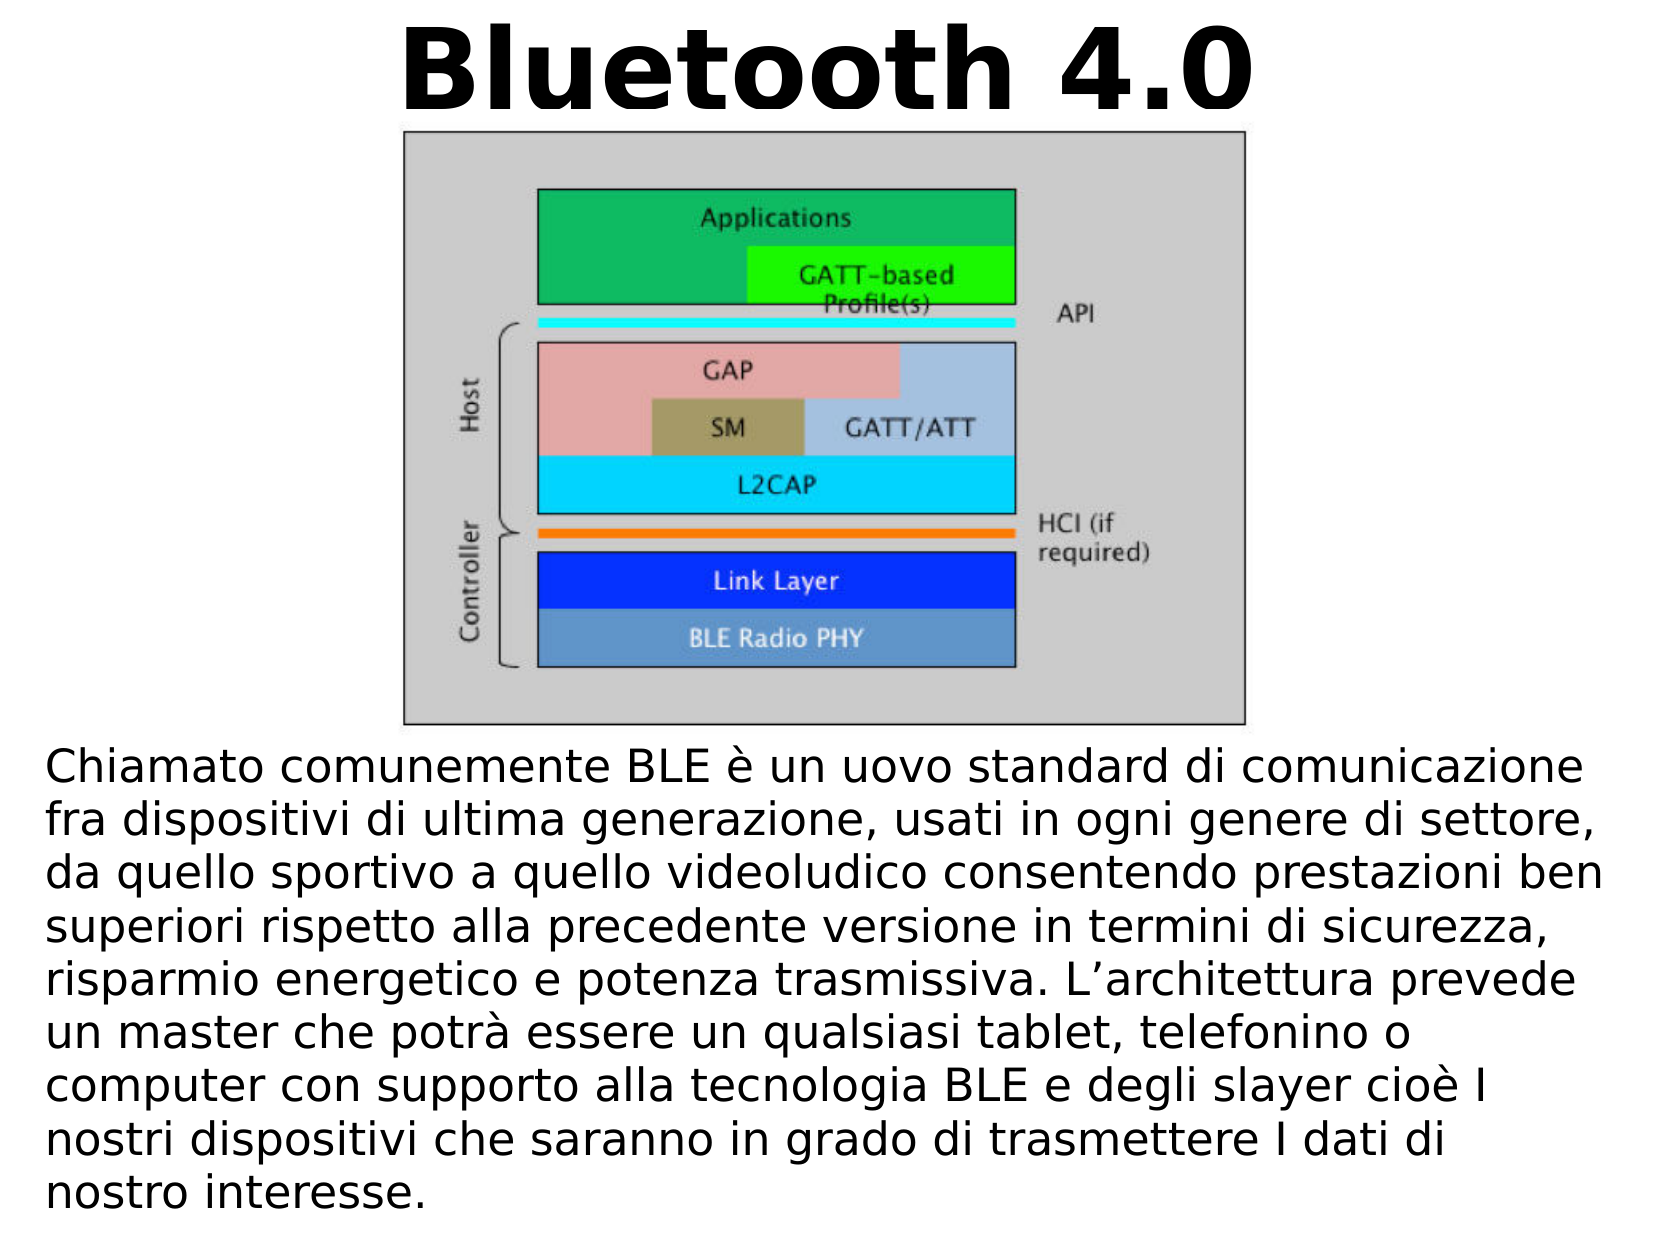

# Bluetooth 4.0
Chiamato comunemente BLE è un uovo standard di comunicazione fra dispositivi di ultima generazione, usati in ogni genere di settore, da quello sportivo a quello videoludico consentendo prestazioni ben superiori rispetto alla precedente versione in termini di sicurezza, risparmio energetico e potenza trasmissiva. L’architettura prevede un master che potrà essere un qualsiasi tablet, telefonino o computer con supporto alla tecnologia BLE e degli slayer cioè I nostri dispositivi che saranno in grado di trasmettere I dati di nostro interesse.